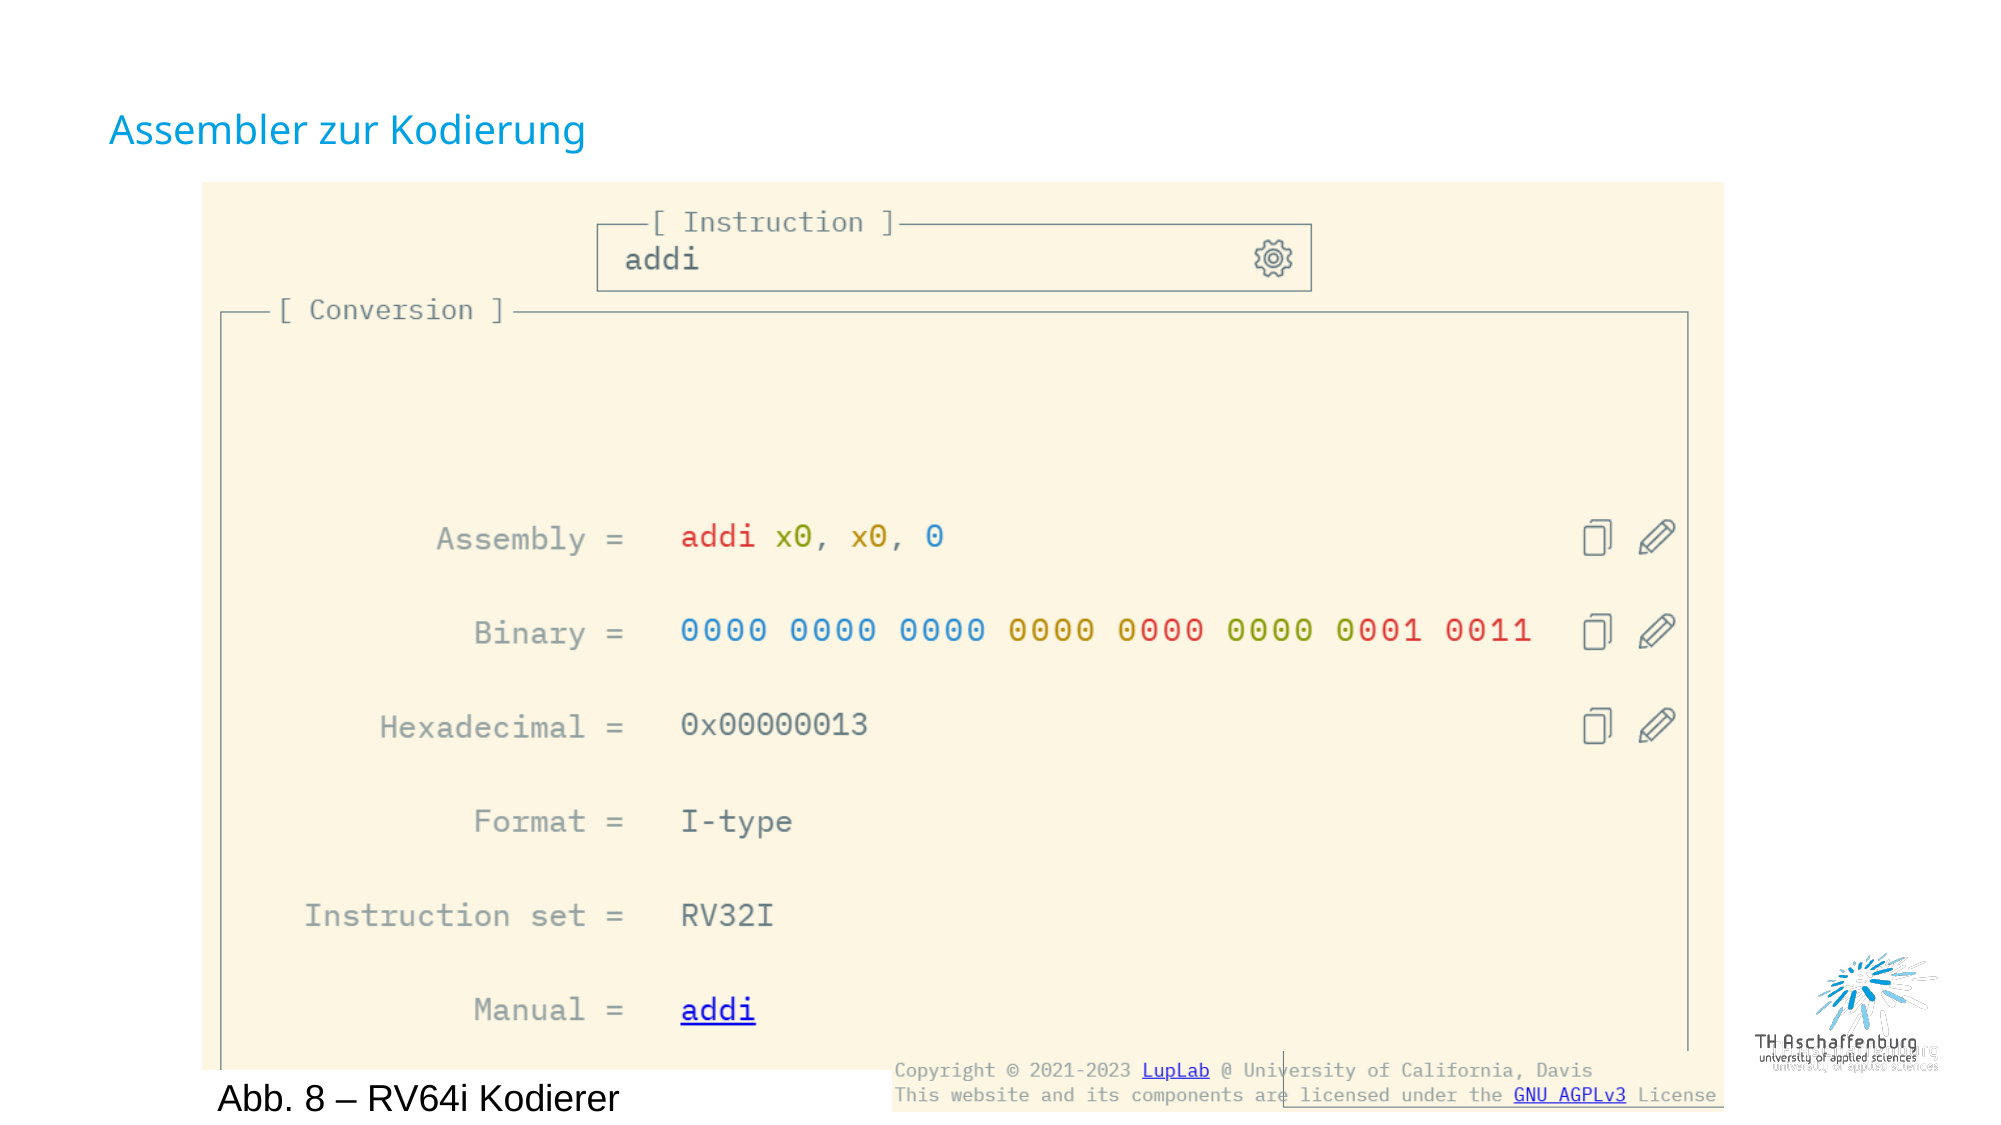

# Assembler zur Kodierung
Abb. 8 – RV64i Kodierer